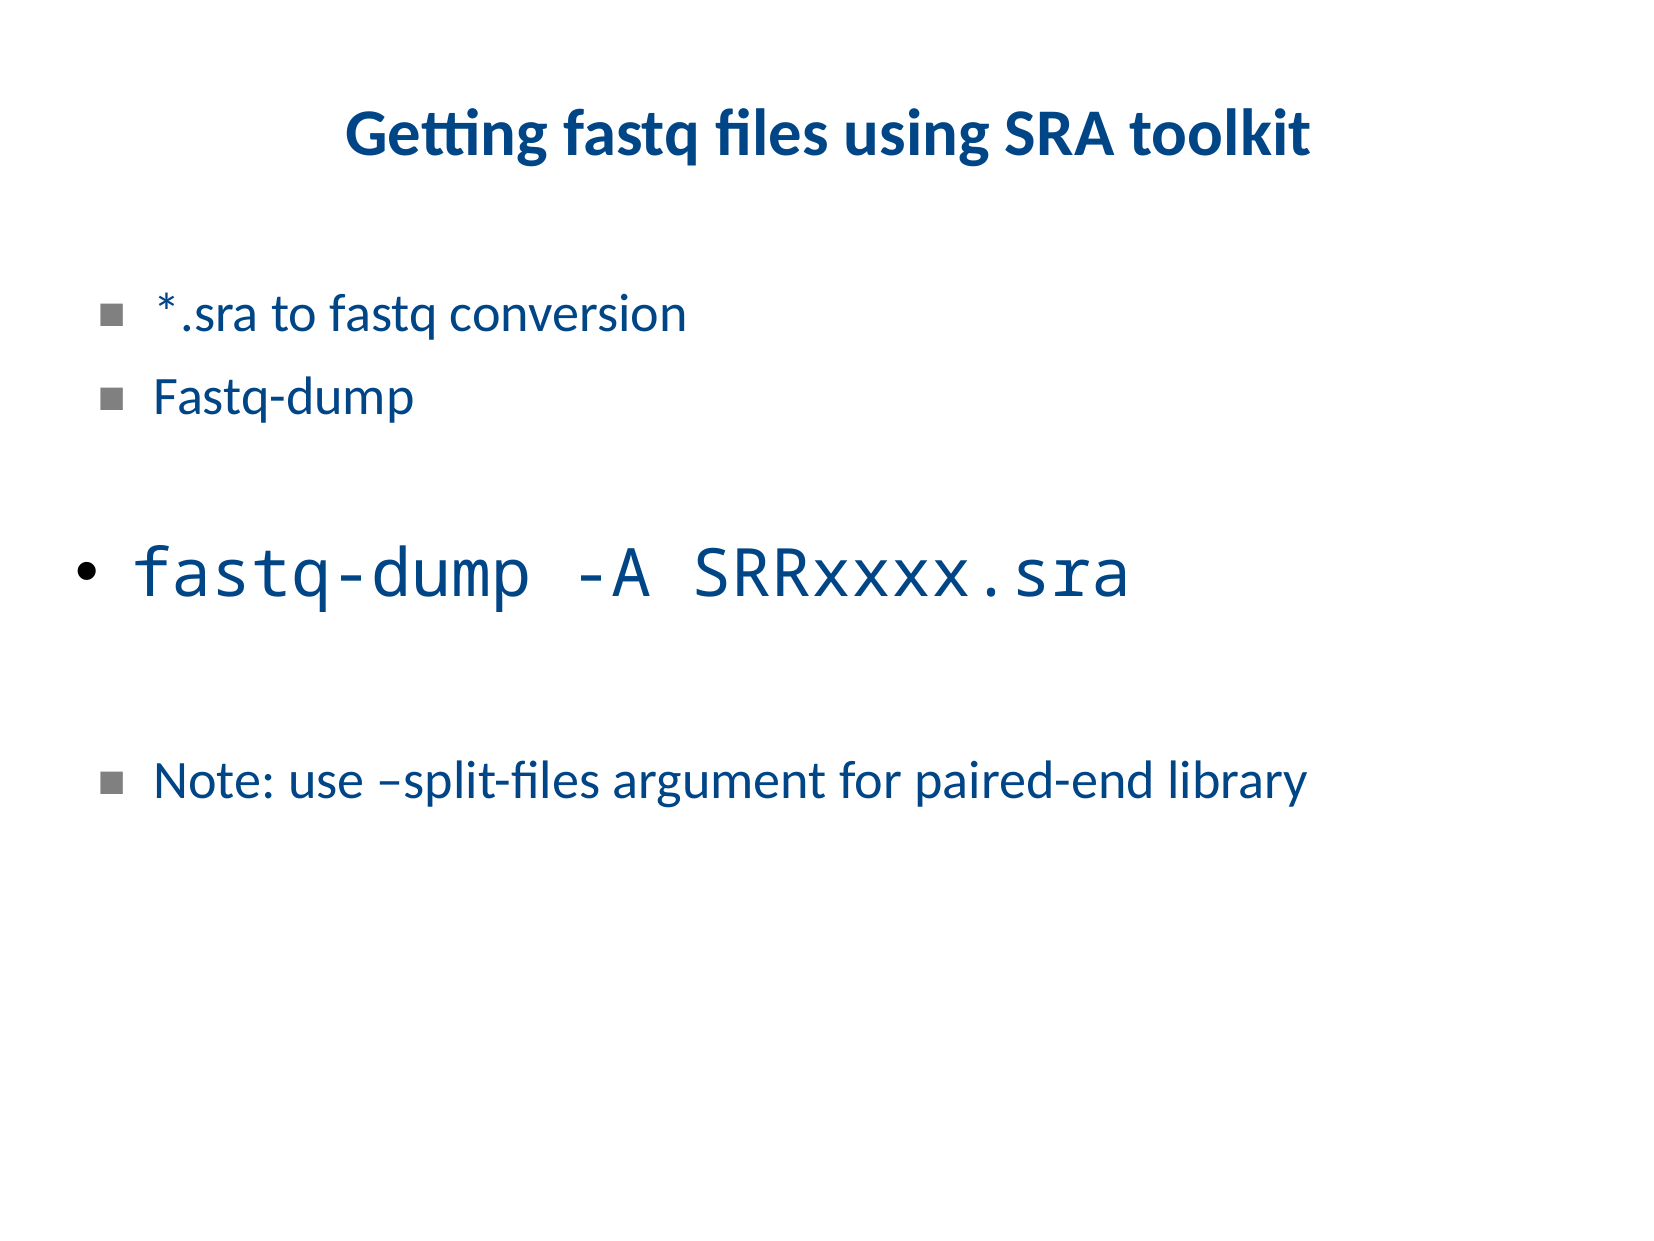

# Getting fastq files using SRA toolkit
*.sra to fastq conversion
Fastq-dump
Note: use –split-files argument for paired-end library
fastq-dump -A SRRxxxx.sra